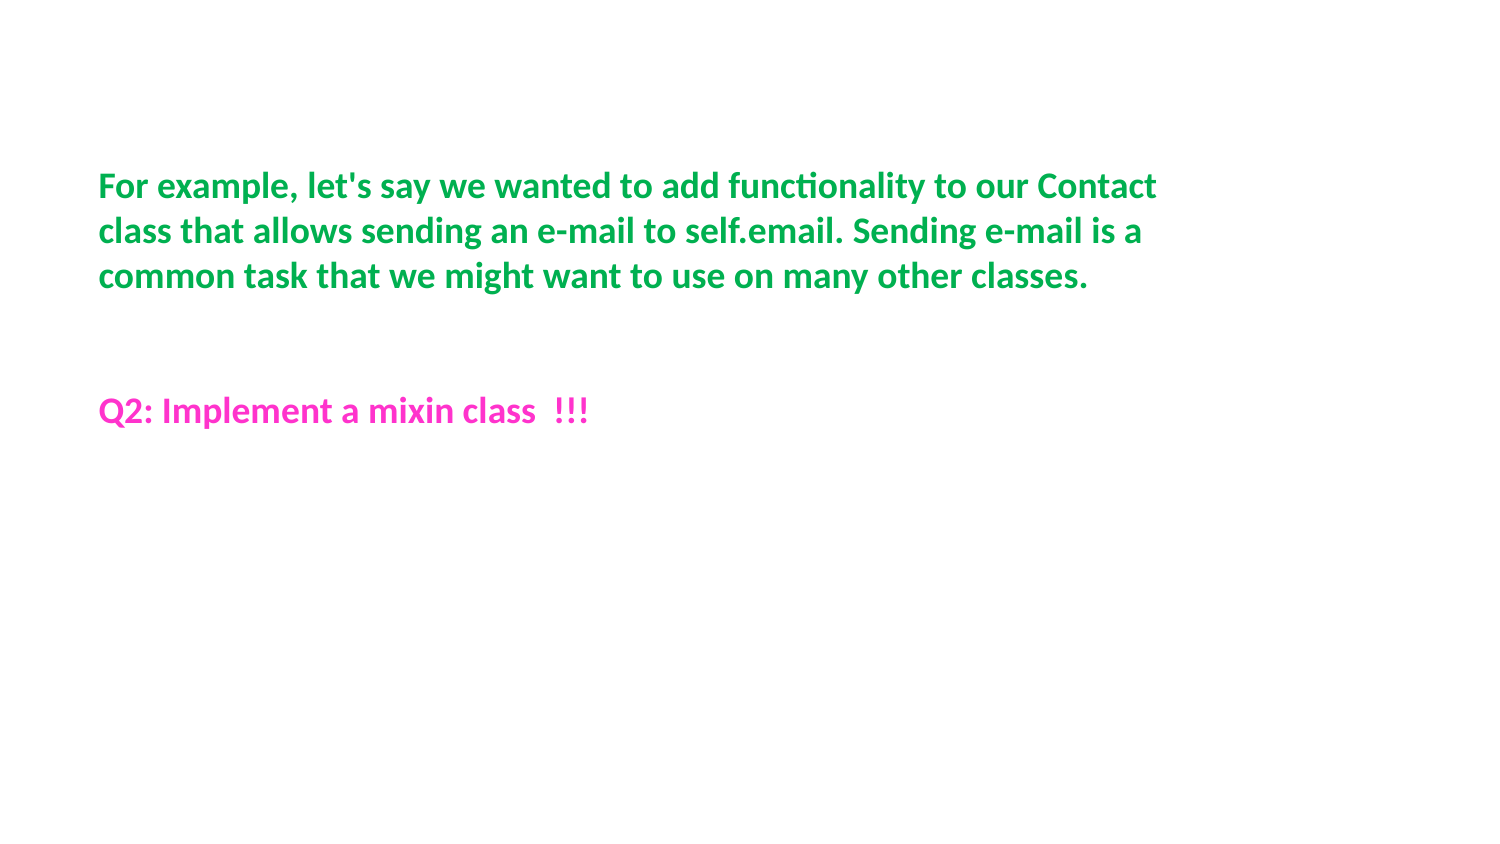

For example, let's say we wanted to add functionality to our Contact class that allows sending an e-mail to self.email. Sending e-mail is a common task that we might want to use on many other classes.
Q2: Implement a mixin class !!!